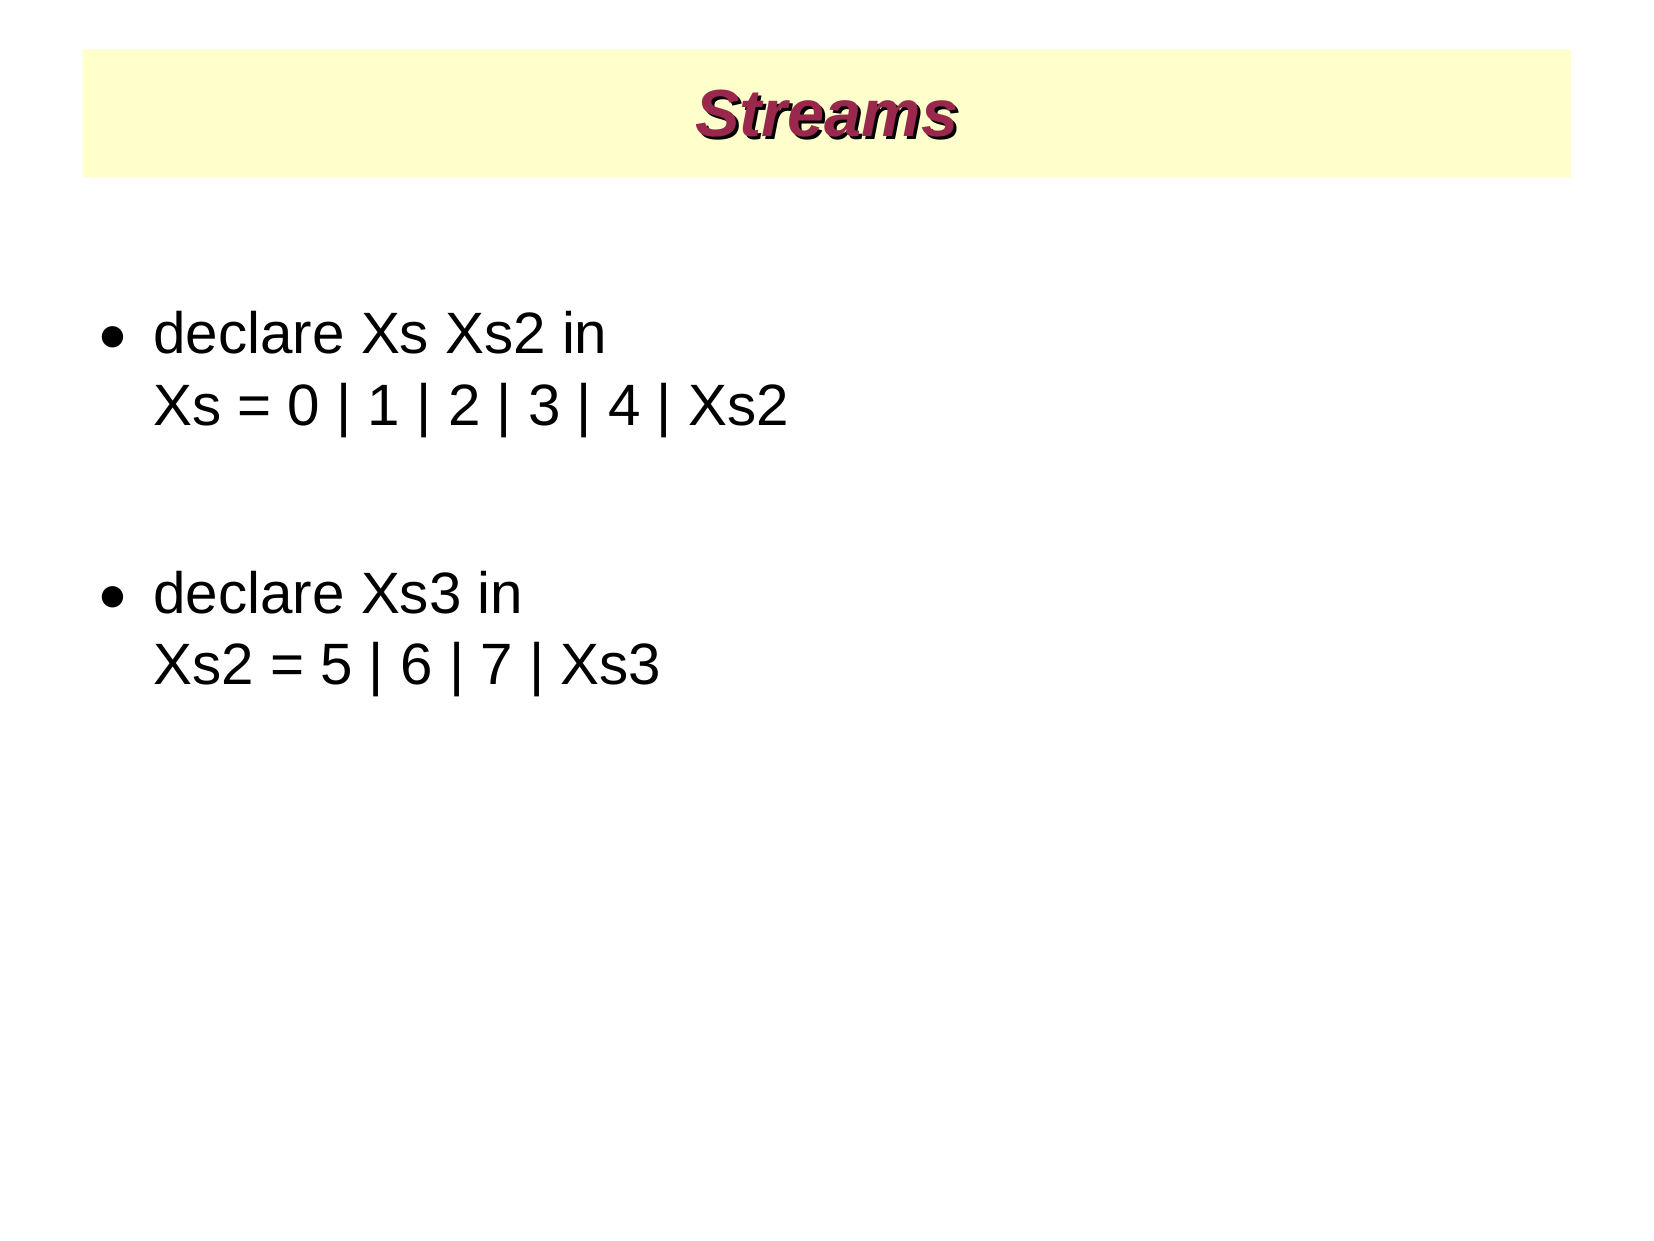

# Streams
declare Xs Xs2 in
Xs = 0 | 1 | 2 | 3 | 4 | Xs2
declare Xs3 in
Xs2 = 5 | 6 | 7 | Xs3